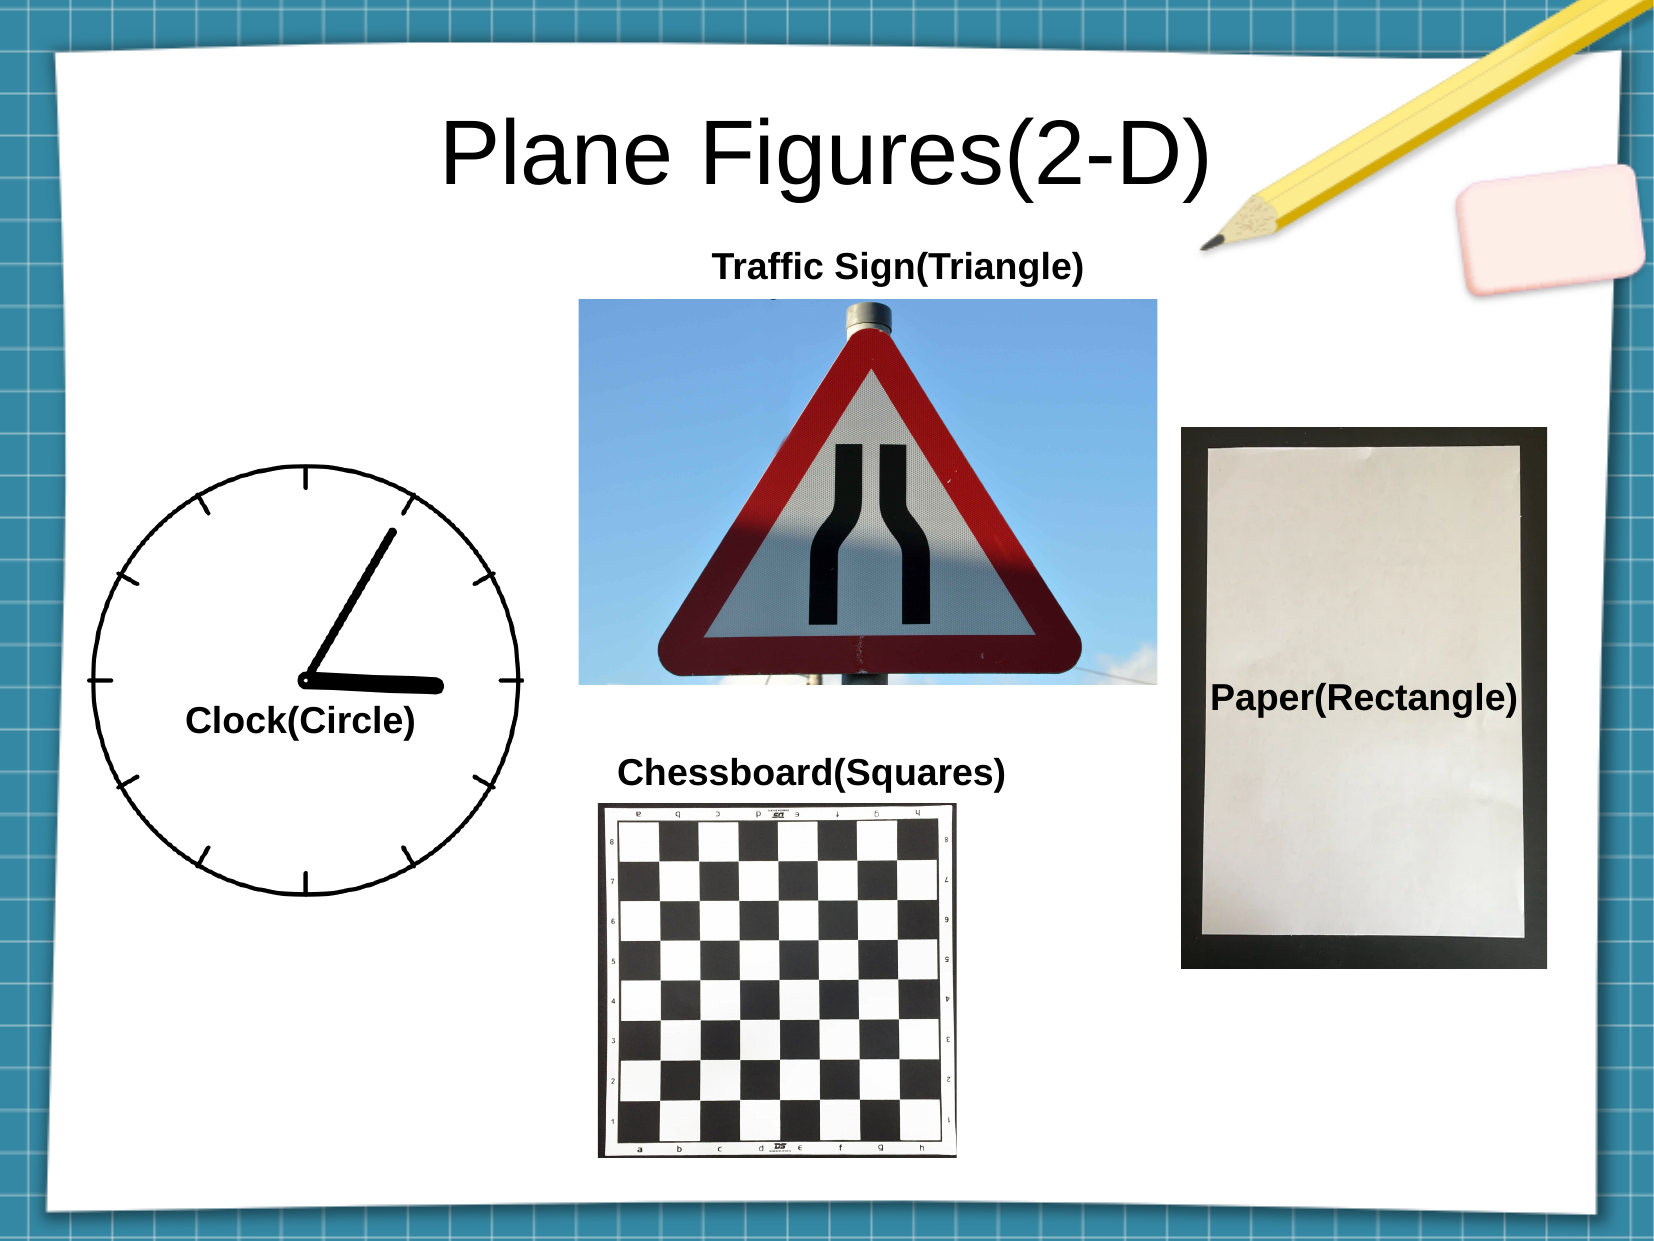

# Plane Figures(2-D)
Traffic Sign(Triangle)
Paper(Rectangle)
Clock(Circle)
Chessboard(Squares)